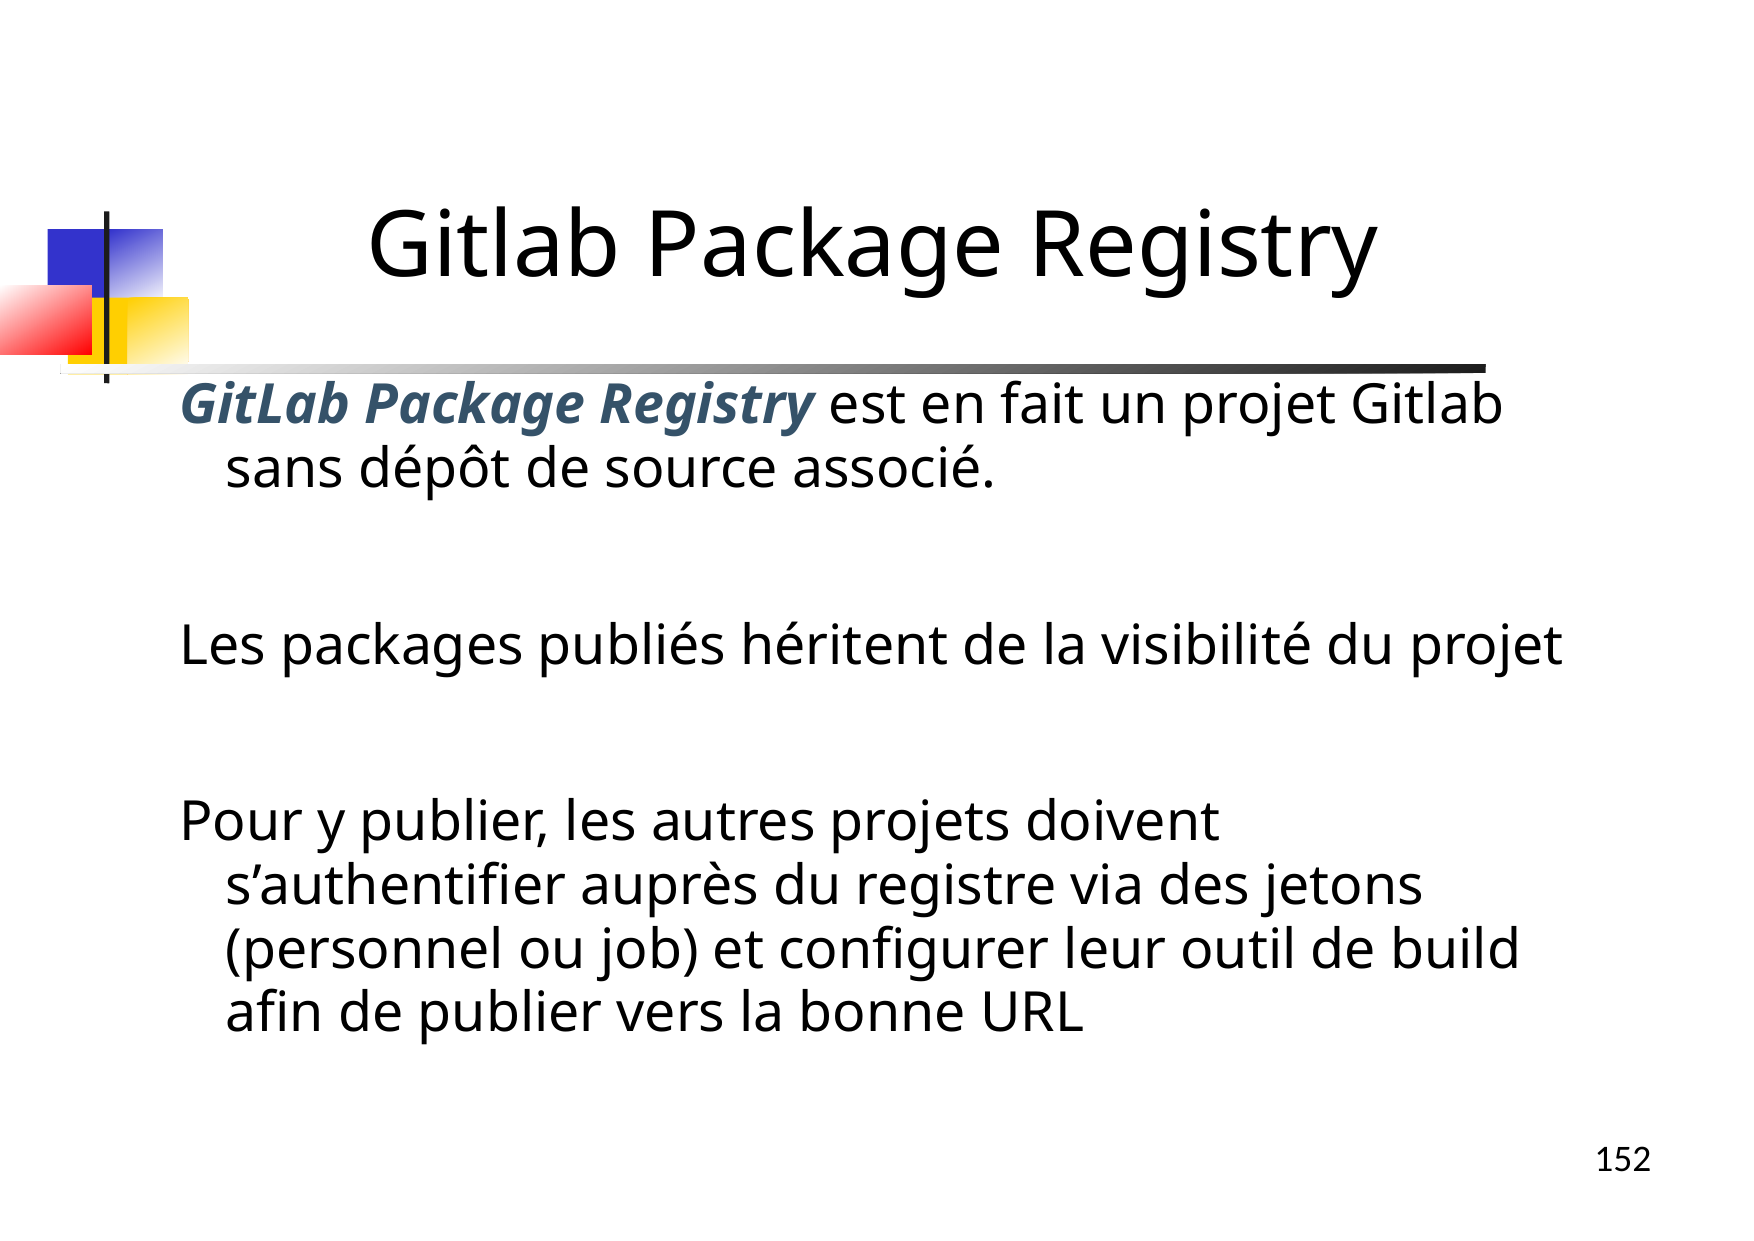

# Gitlab Package Registry
GitLab Package Registry est en fait un projet Gitlab sans dépôt de source associé.
Les packages publiés héritent de la visibilité du projet
Pour y publier, les autres projets doivent s’authentifier auprès du registre via des jetons (personnel ou job) et configurer leur outil de build afin de publier vers la bonne URL